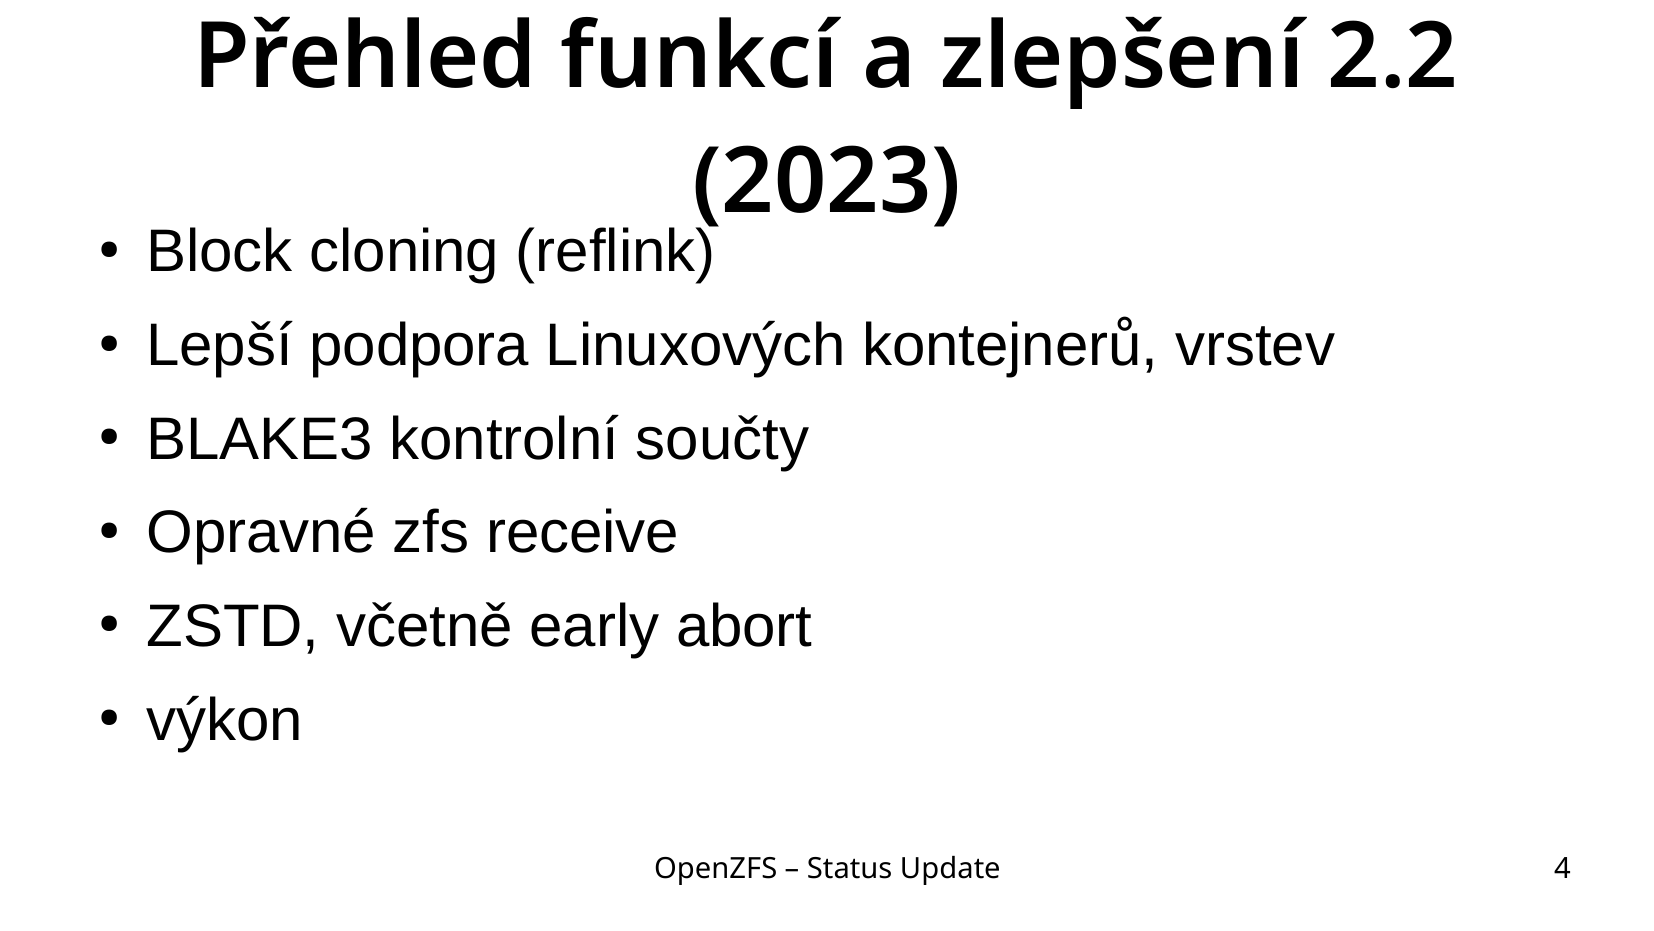

# Přehled funkcí a zlepšení 2.2 (2023)
Block cloning (reflink)
Lepší podpora Linuxových kontejnerů, vrstev
BLAKE3 kontrolní součty
Opravné zfs receive
ZSTD, včetně early abort
výkon
OpenZFS – Status Update
4